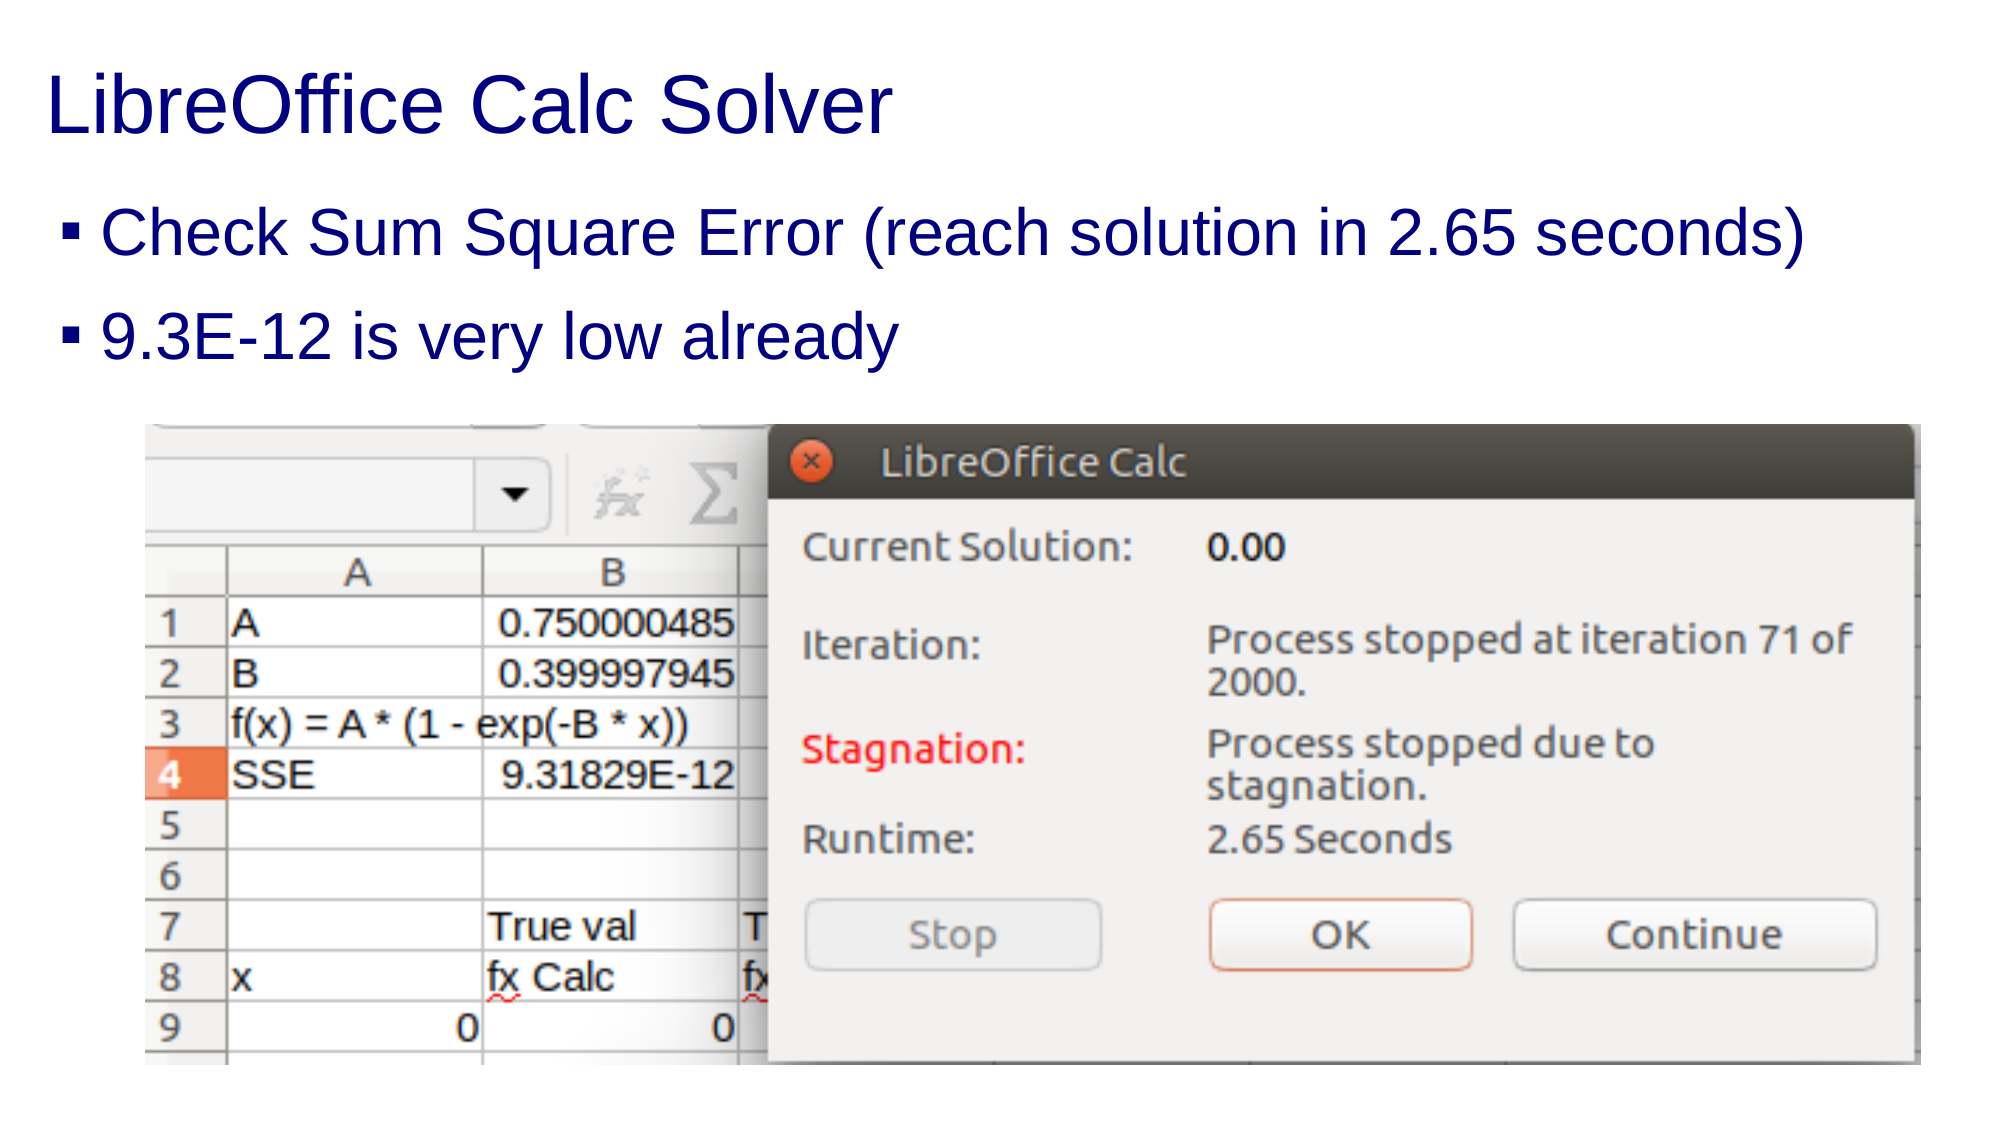

# LibreOffice Calc Solver
Check Sum Square Error (reach solution in 2.65 seconds)
9.3E-12 is very low already